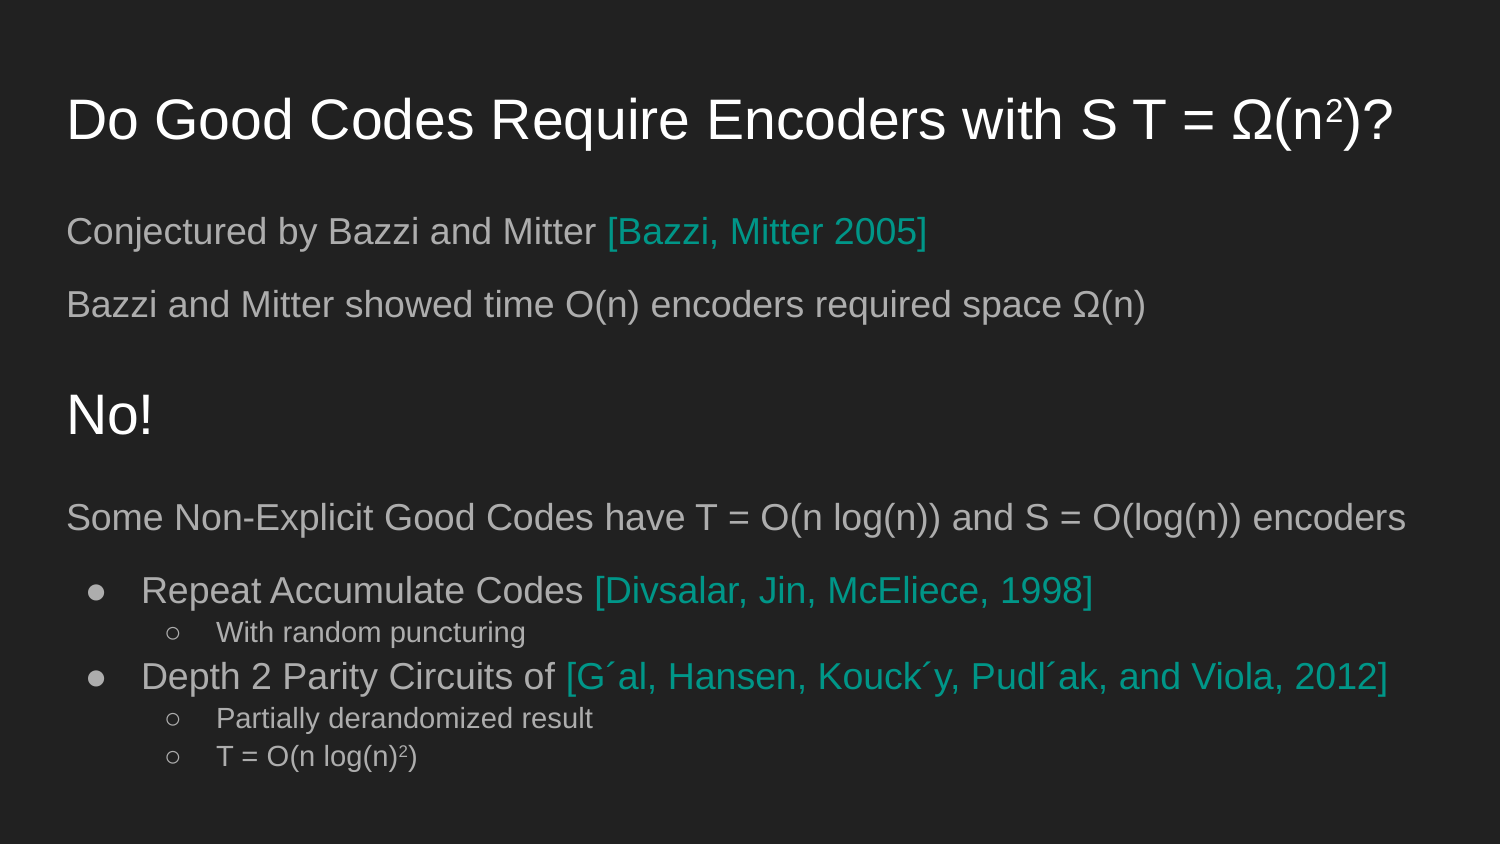

# Do Good Codes Require Encoders with S T = Ω(n2)?
Conjectured by Bazzi and Mitter [Bazzi, Mitter 2005]
Bazzi and Mitter showed time O(n) encoders required space Ω(n)
No!
Some Non-Explicit Good Codes have T = O(n log(n)) and S = O(log(n)) encoders
Repeat Accumulate Codes [Divsalar, Jin, McEliece, 1998]
With random puncturing
Depth 2 Parity Circuits of [G´al, Hansen, Kouck´y, Pudl´ak, and Viola, 2012]
Partially derandomized result
T = O(n log(n)2)